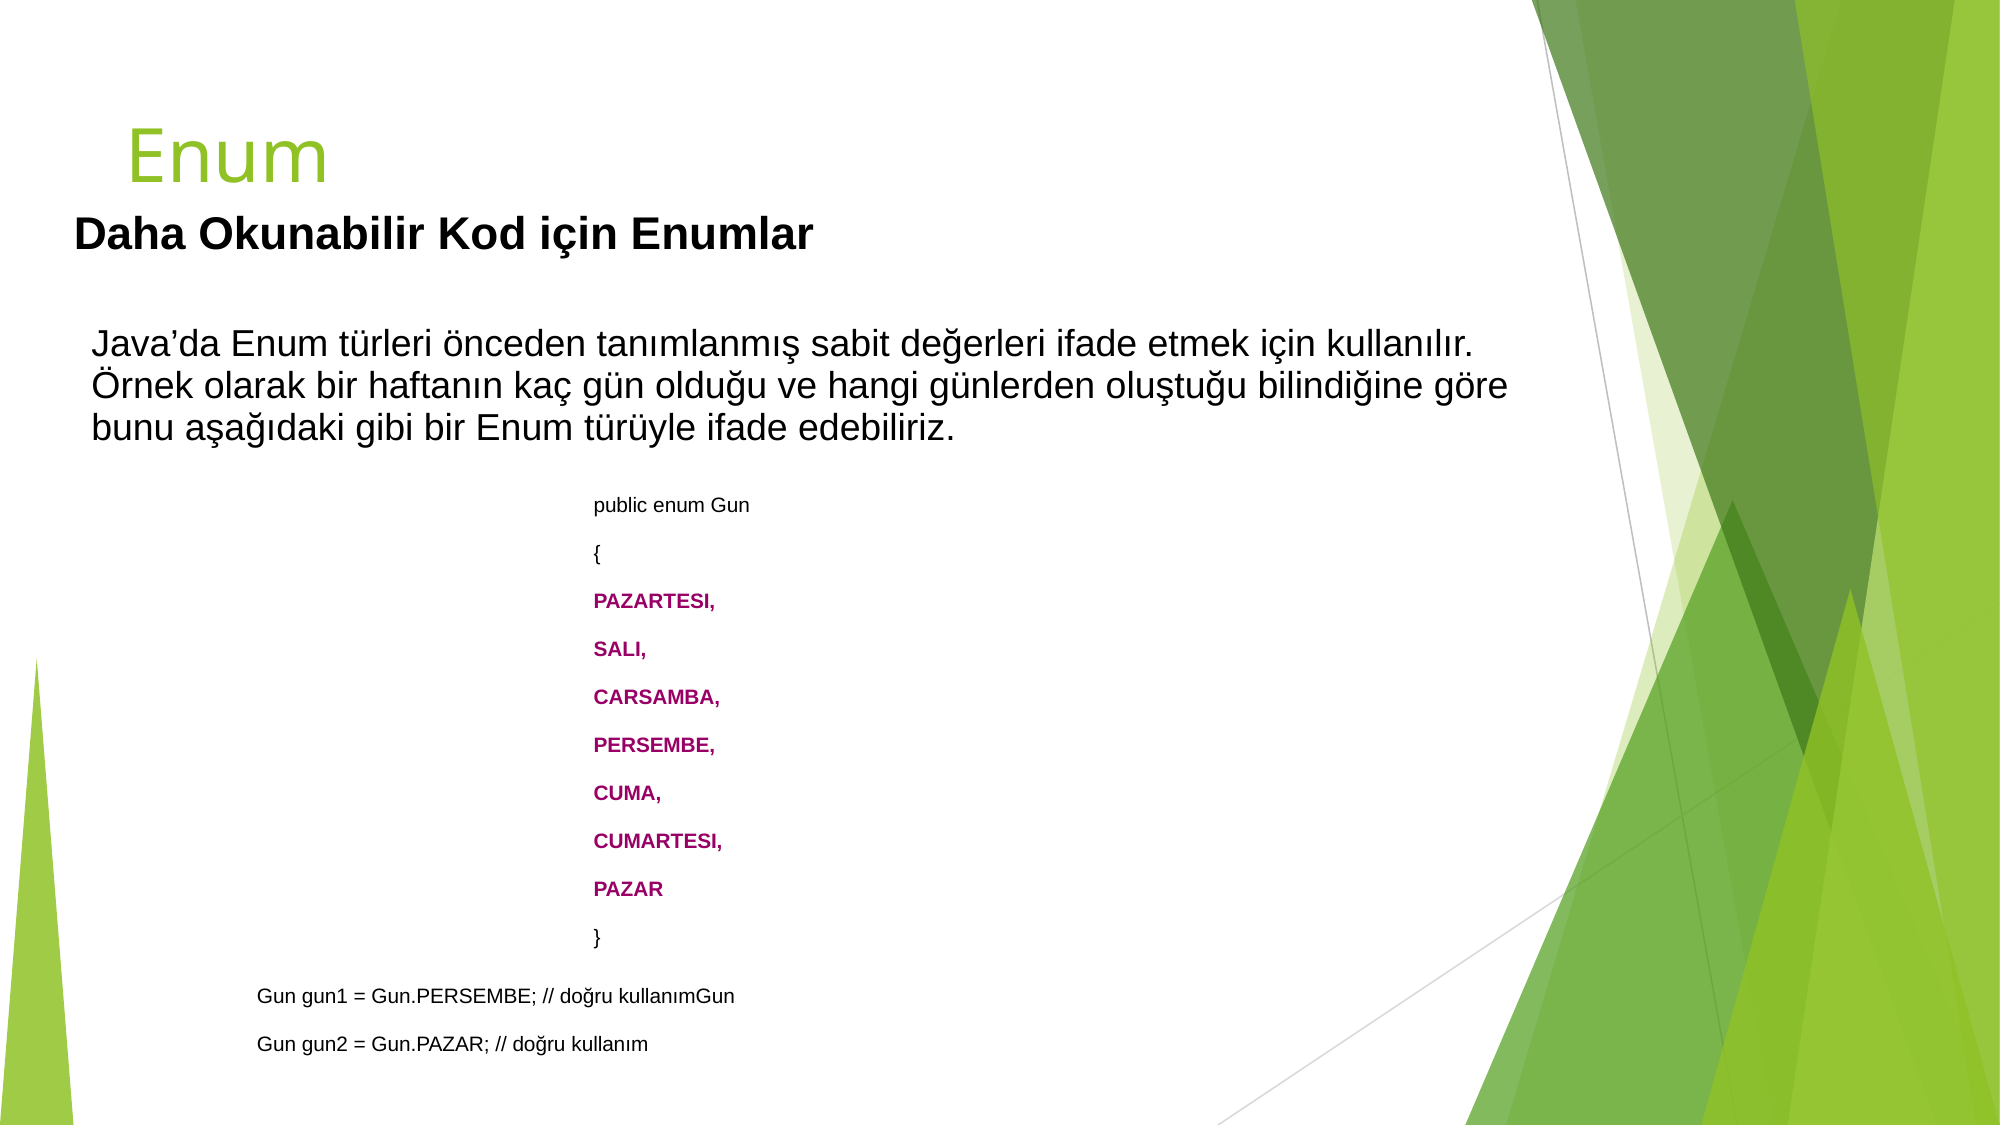

# Enum
Daha Okunabilir Kod için Enumlar
Java’da Enum türleri önceden tanımlanmış sabit değerleri ifade etmek için kullanılır. Örnek olarak bir haftanın kaç gün olduğu ve hangi günlerden oluştuğu bilindiğine göre bunu aşağıdaki gibi bir Enum türüyle ifade edebiliriz.
public enum Gun
{
PAZARTESI,
SALI,
CARSAMBA,
PERSEMBE,
CUMA,
CUMARTESI,
PAZAR
}
Gun gun1 = Gun.PERSEMBE; // doğru kullanımGun
Gun gun2 = Gun.PAZAR; // doğru kullanım